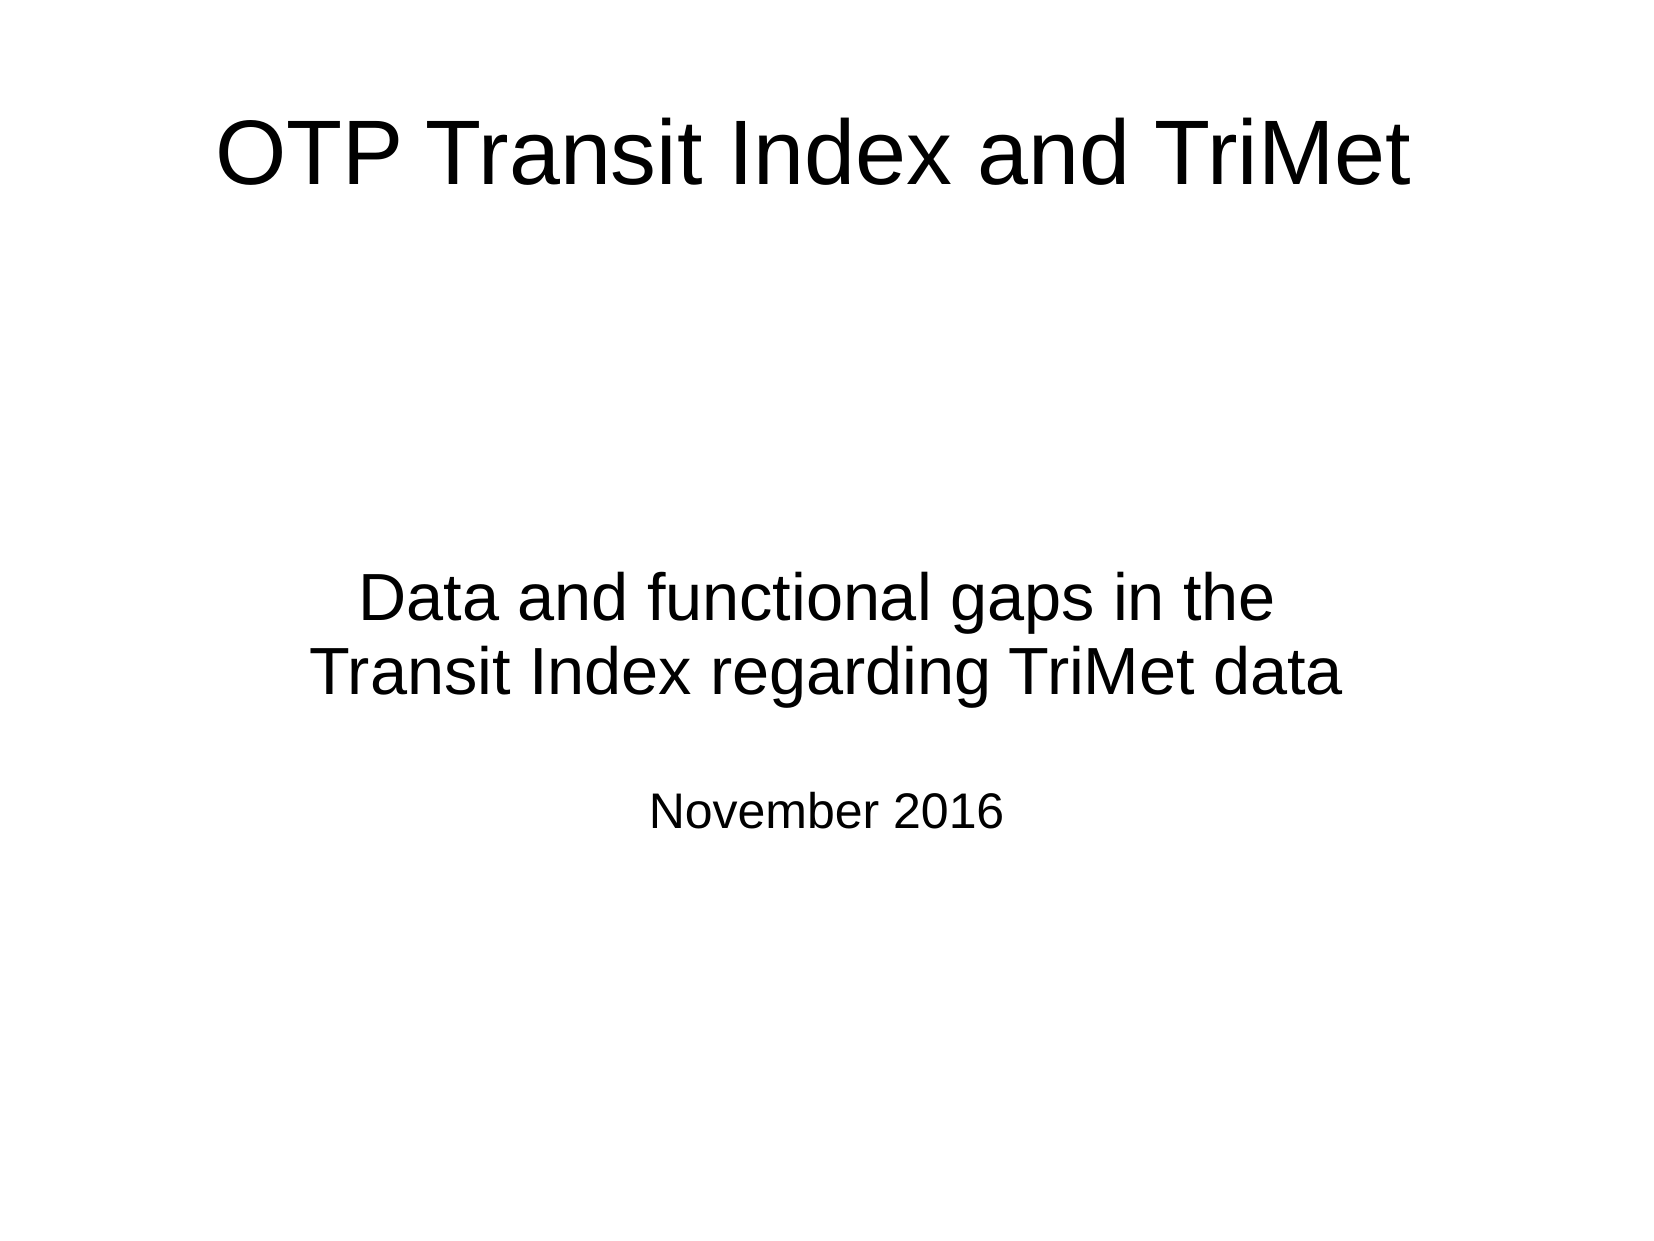

# OTP Transit Index and TriMet
Data and functional gaps in the
Transit Index regarding TriMet data
November 2016